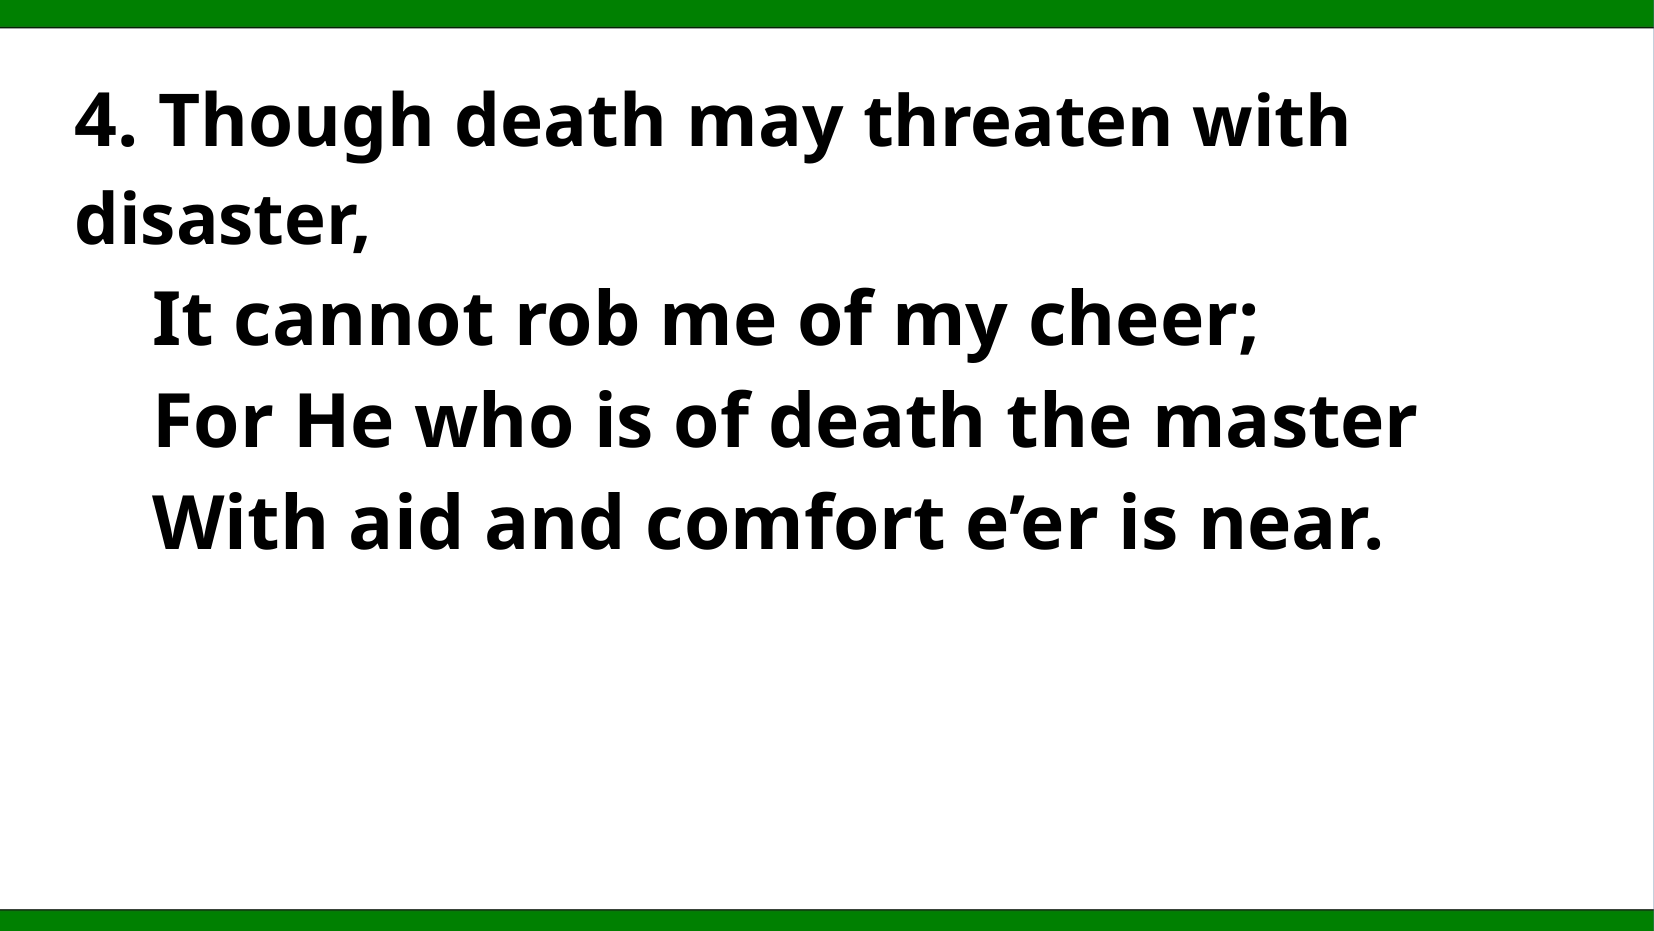

4. Though death may threaten with disaster,
 It cannot rob me of my cheer;
 For He who is of death the master
 With aid and comfort e’er is near.